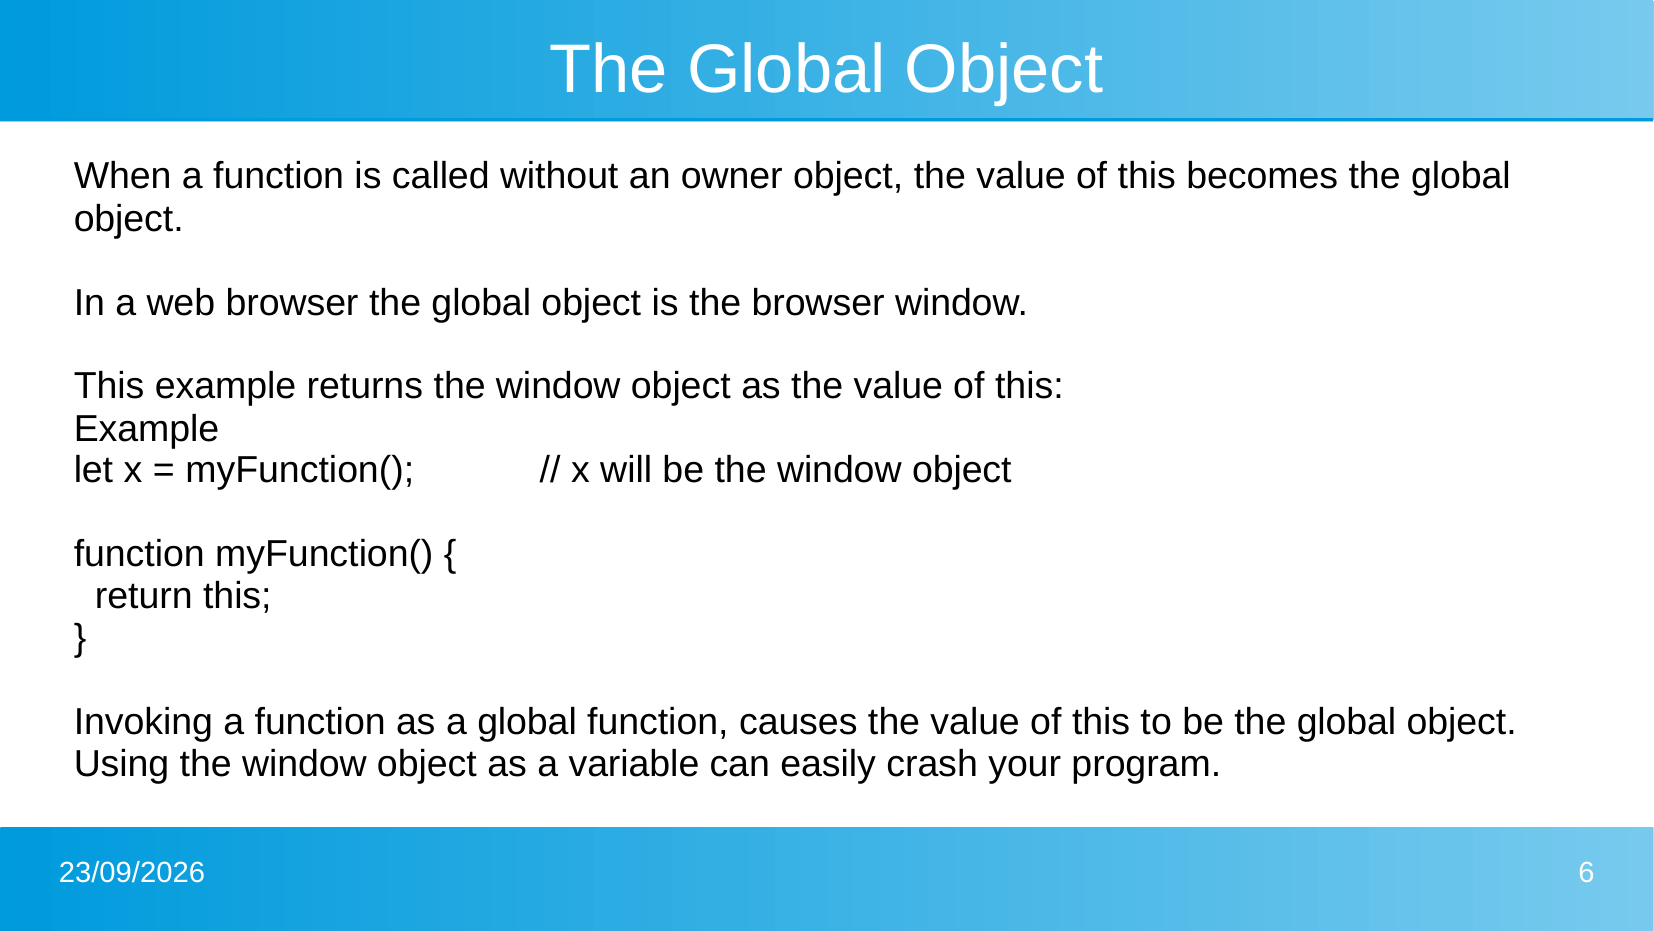

# The Global Object
When a function is called without an owner object, the value of this becomes the global object.
In a web browser the global object is the browser window.
This example returns the window object as the value of this:
Example
let x = myFunction(); // x will be the window object
function myFunction() {
 return this;
}
Invoking a function as a global function, causes the value of this to be the global object.
Using the window object as a variable can easily crash your program.
6